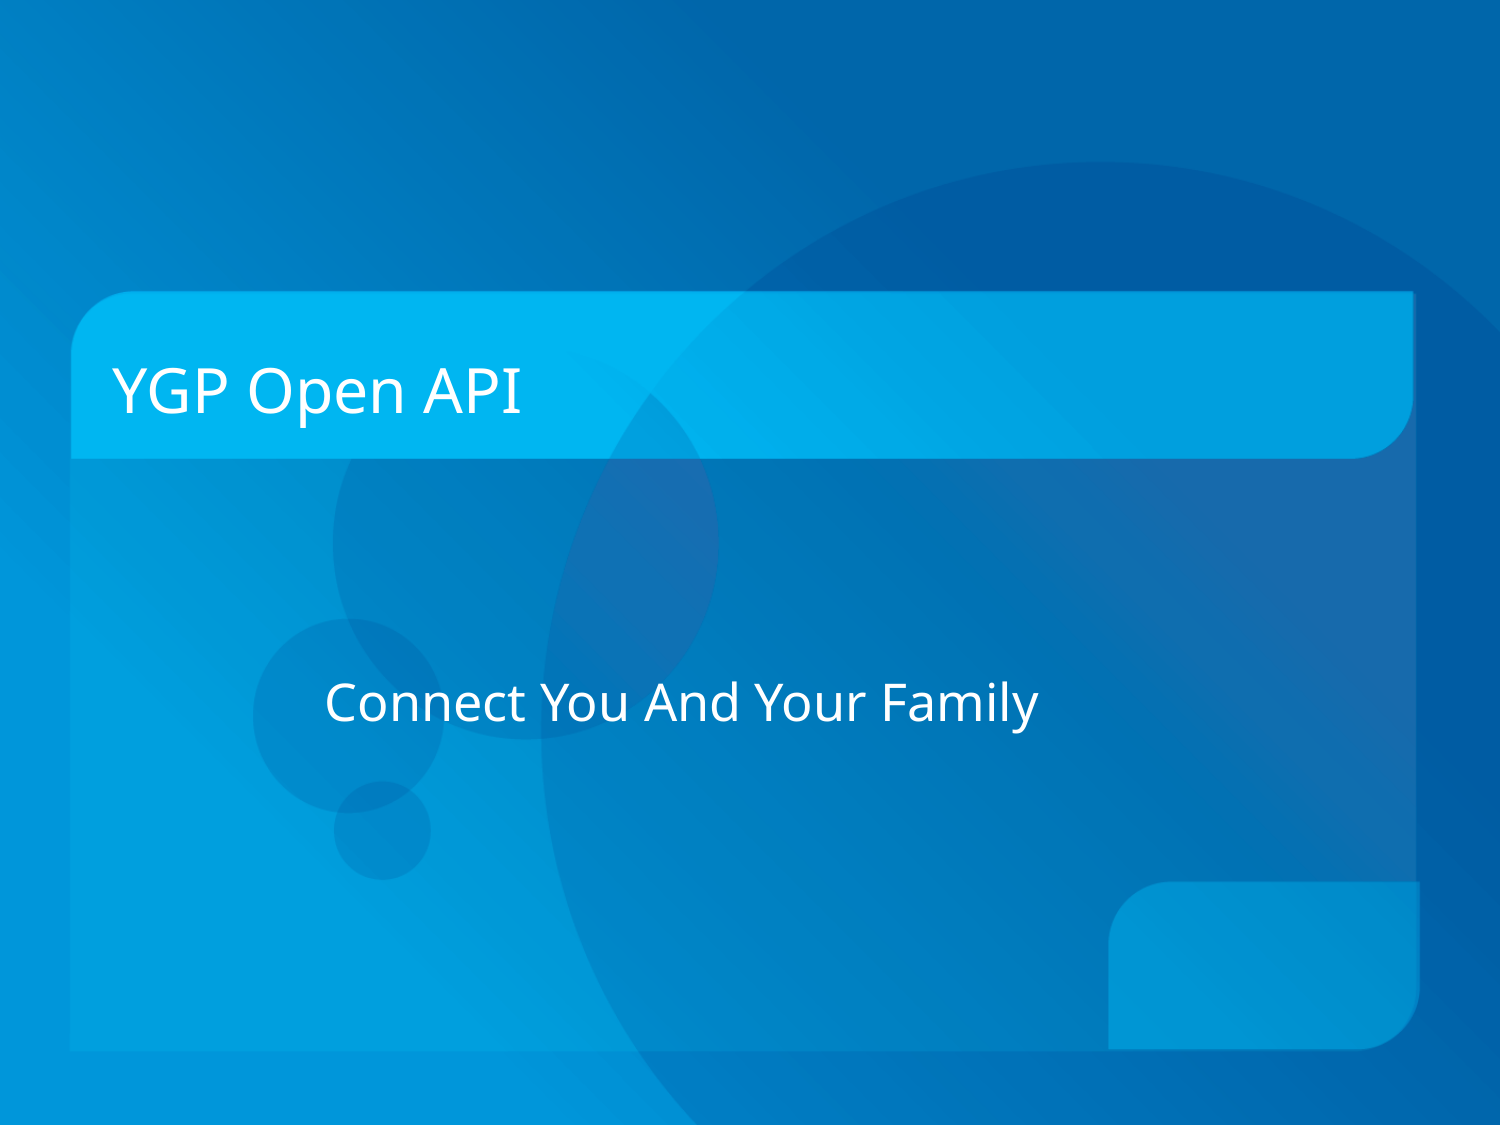

# YGP Open API
Connect You And Your Family